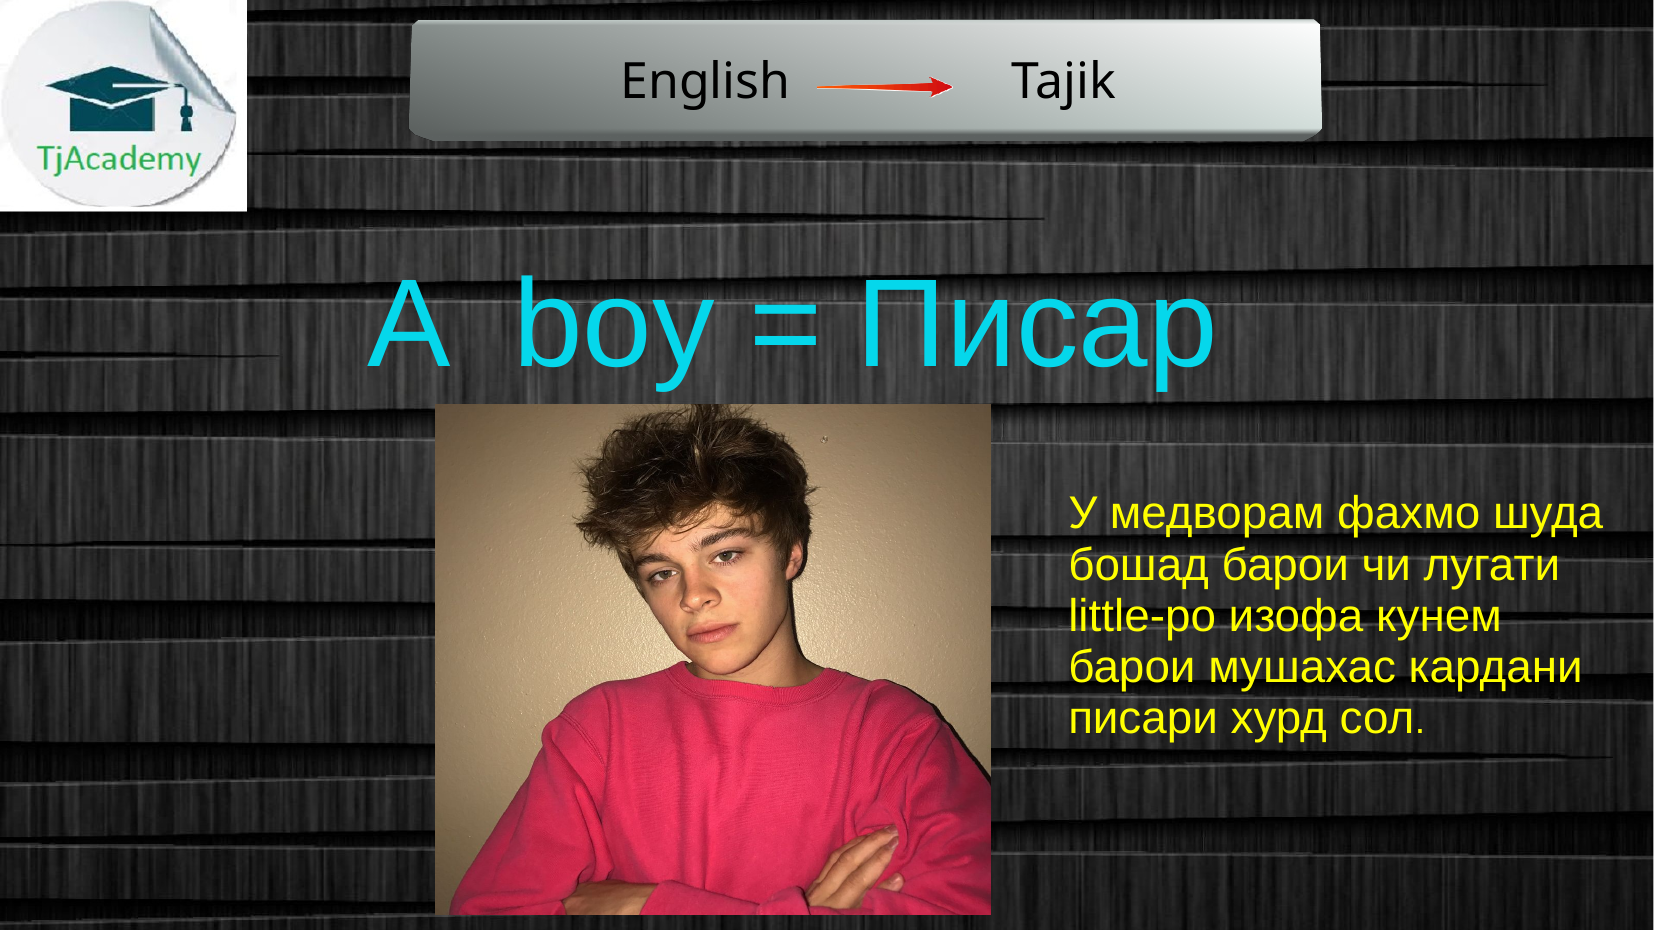

English Tajik
#
 A boy = Писар
У медворам фахмо шуда бошад барои чи лугати little-ро изофа кунем барои мушахас кардани писари хурд сол.